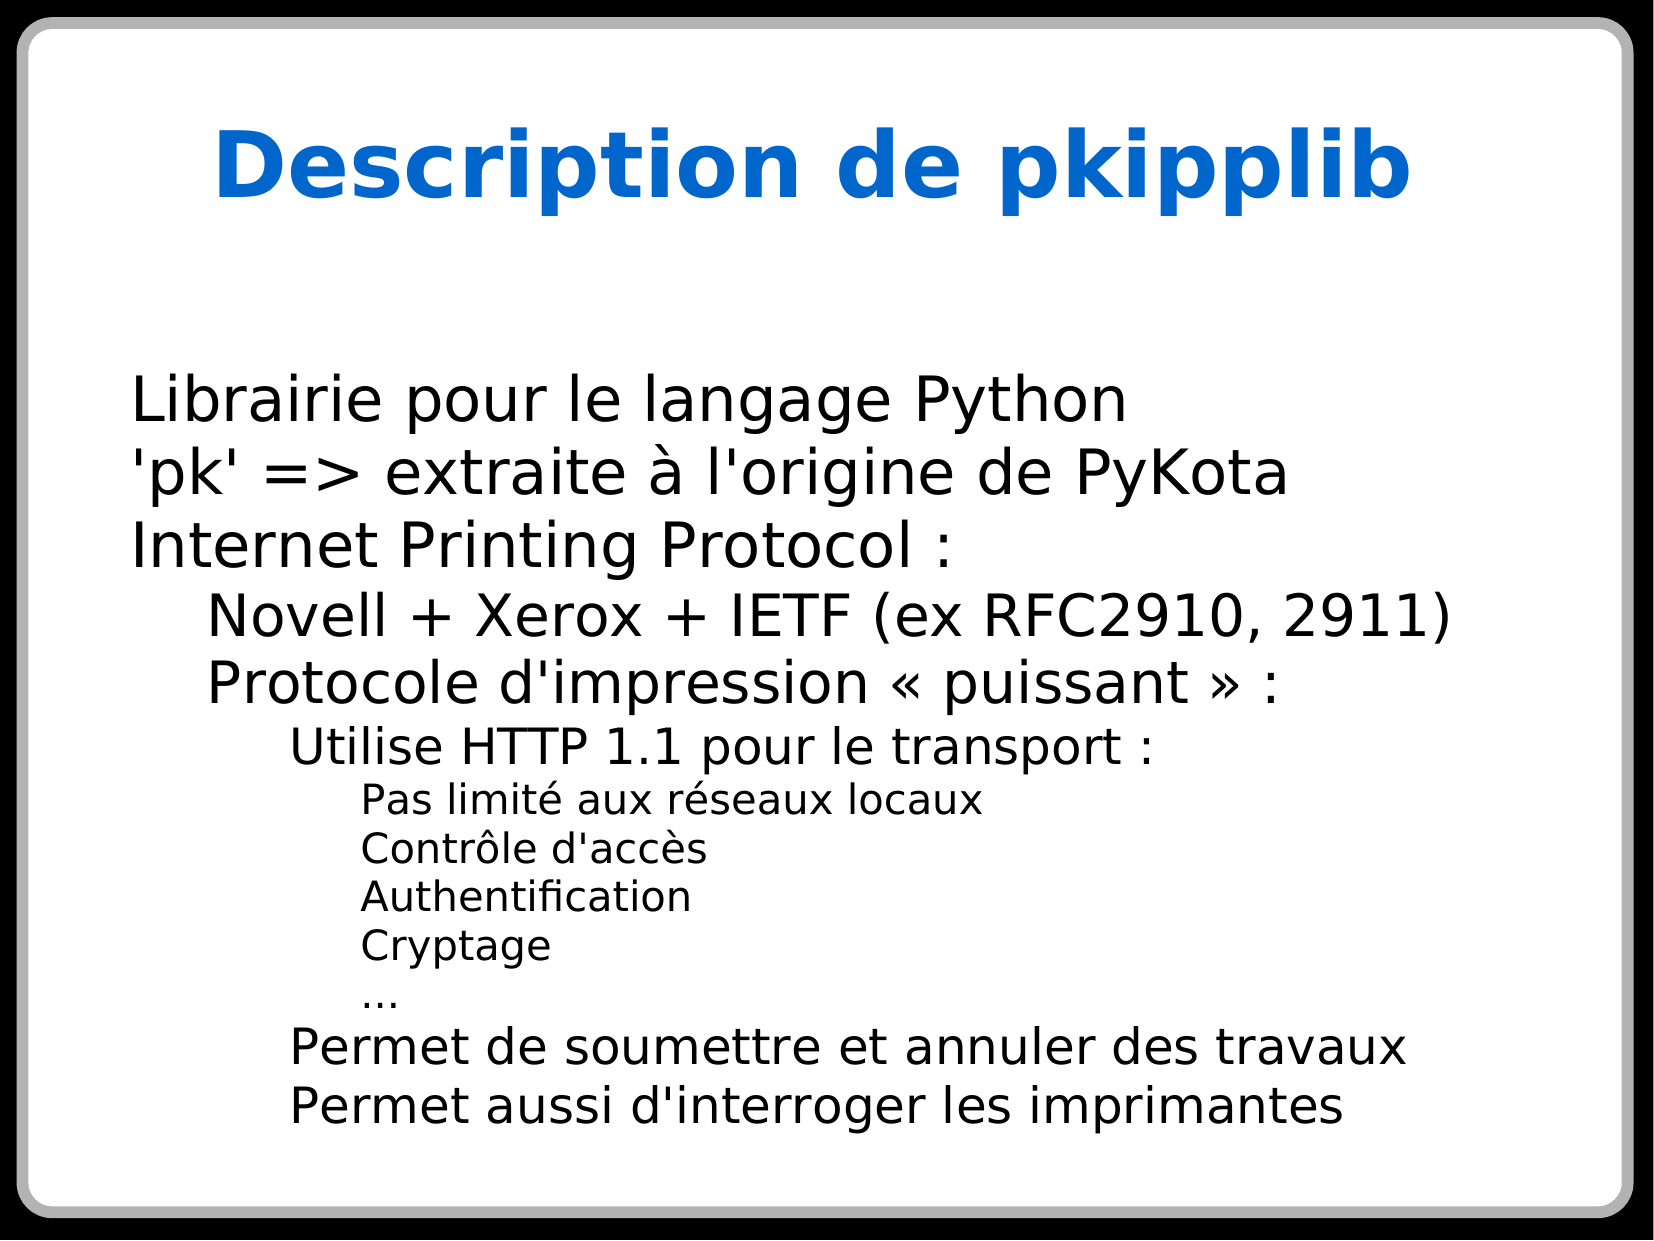

# Description de pkipplib
Librairie pour le langage Python
'pk' => extraite à l'origine de PyKota
Internet Printing Protocol :
Novell + Xerox + IETF (ex RFC2910, 2911)
Protocole d'impression « puissant » :
Utilise HTTP 1.1 pour le transport :
Pas limité aux réseaux locaux
Contrôle d'accès
Authentification
Cryptage
...
Permet de soumettre et annuler des travaux
Permet aussi d'interroger les imprimantes